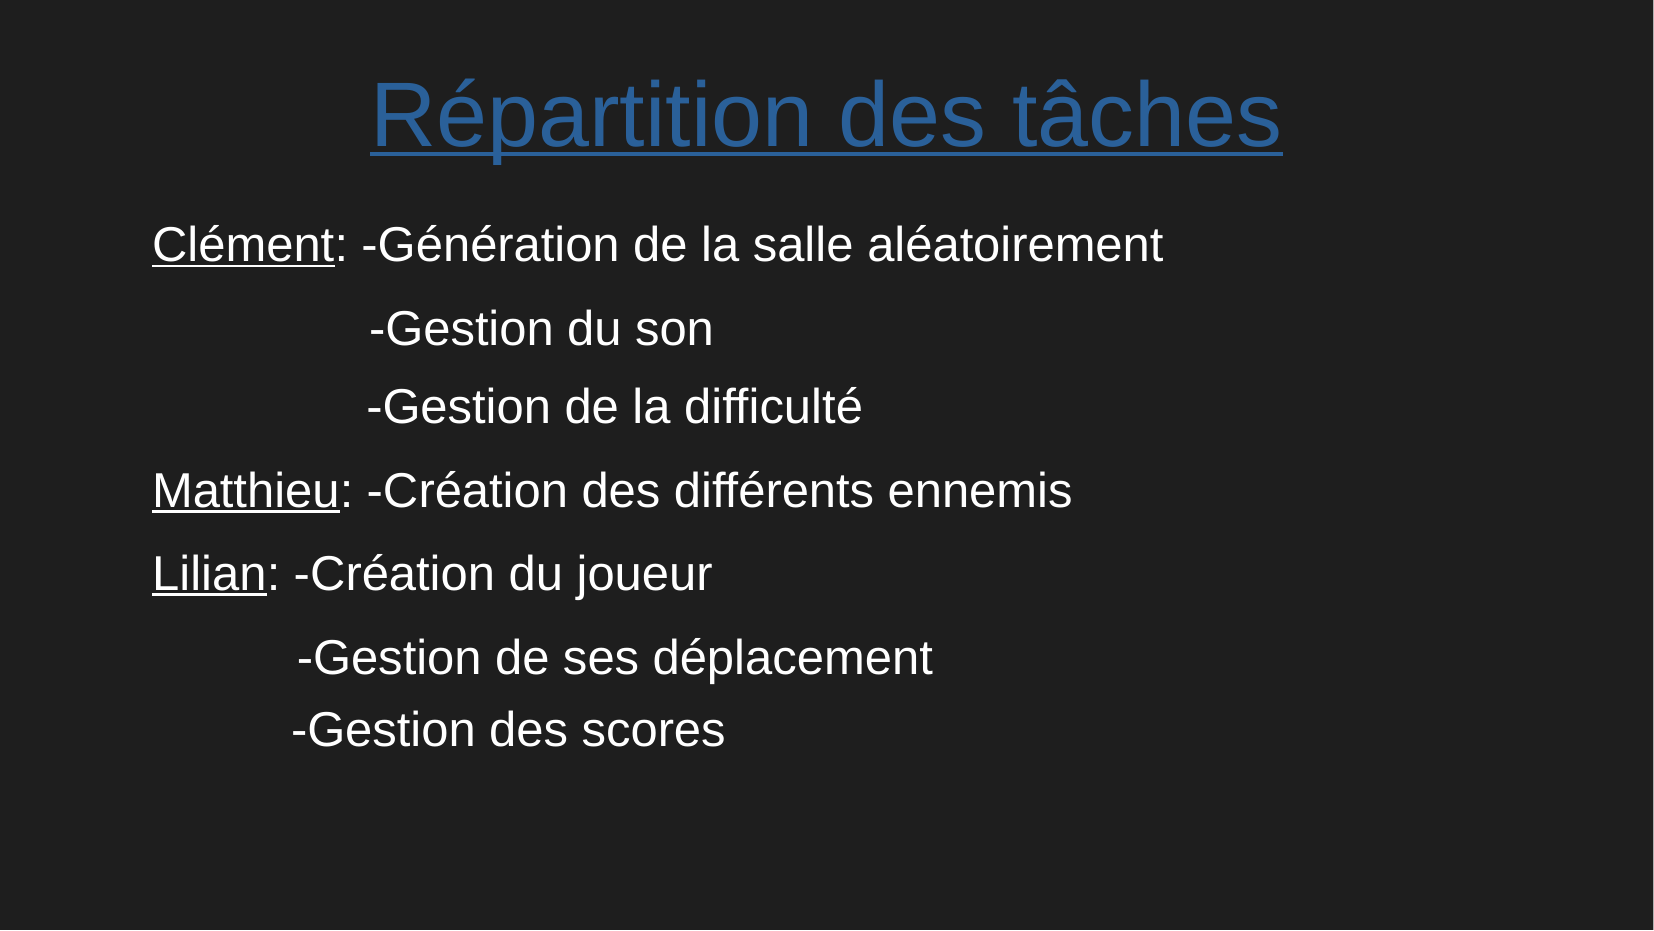

# Répartition des tâches
Clément: -Génération de la salle aléatoirement
 			-Gestion du son
 		-Gestion de la difficulté
Matthieu: -Création des différents ennemis
Lilian: -Création du joueur
 		-Gestion de ses déplacement
-Gestion des scores